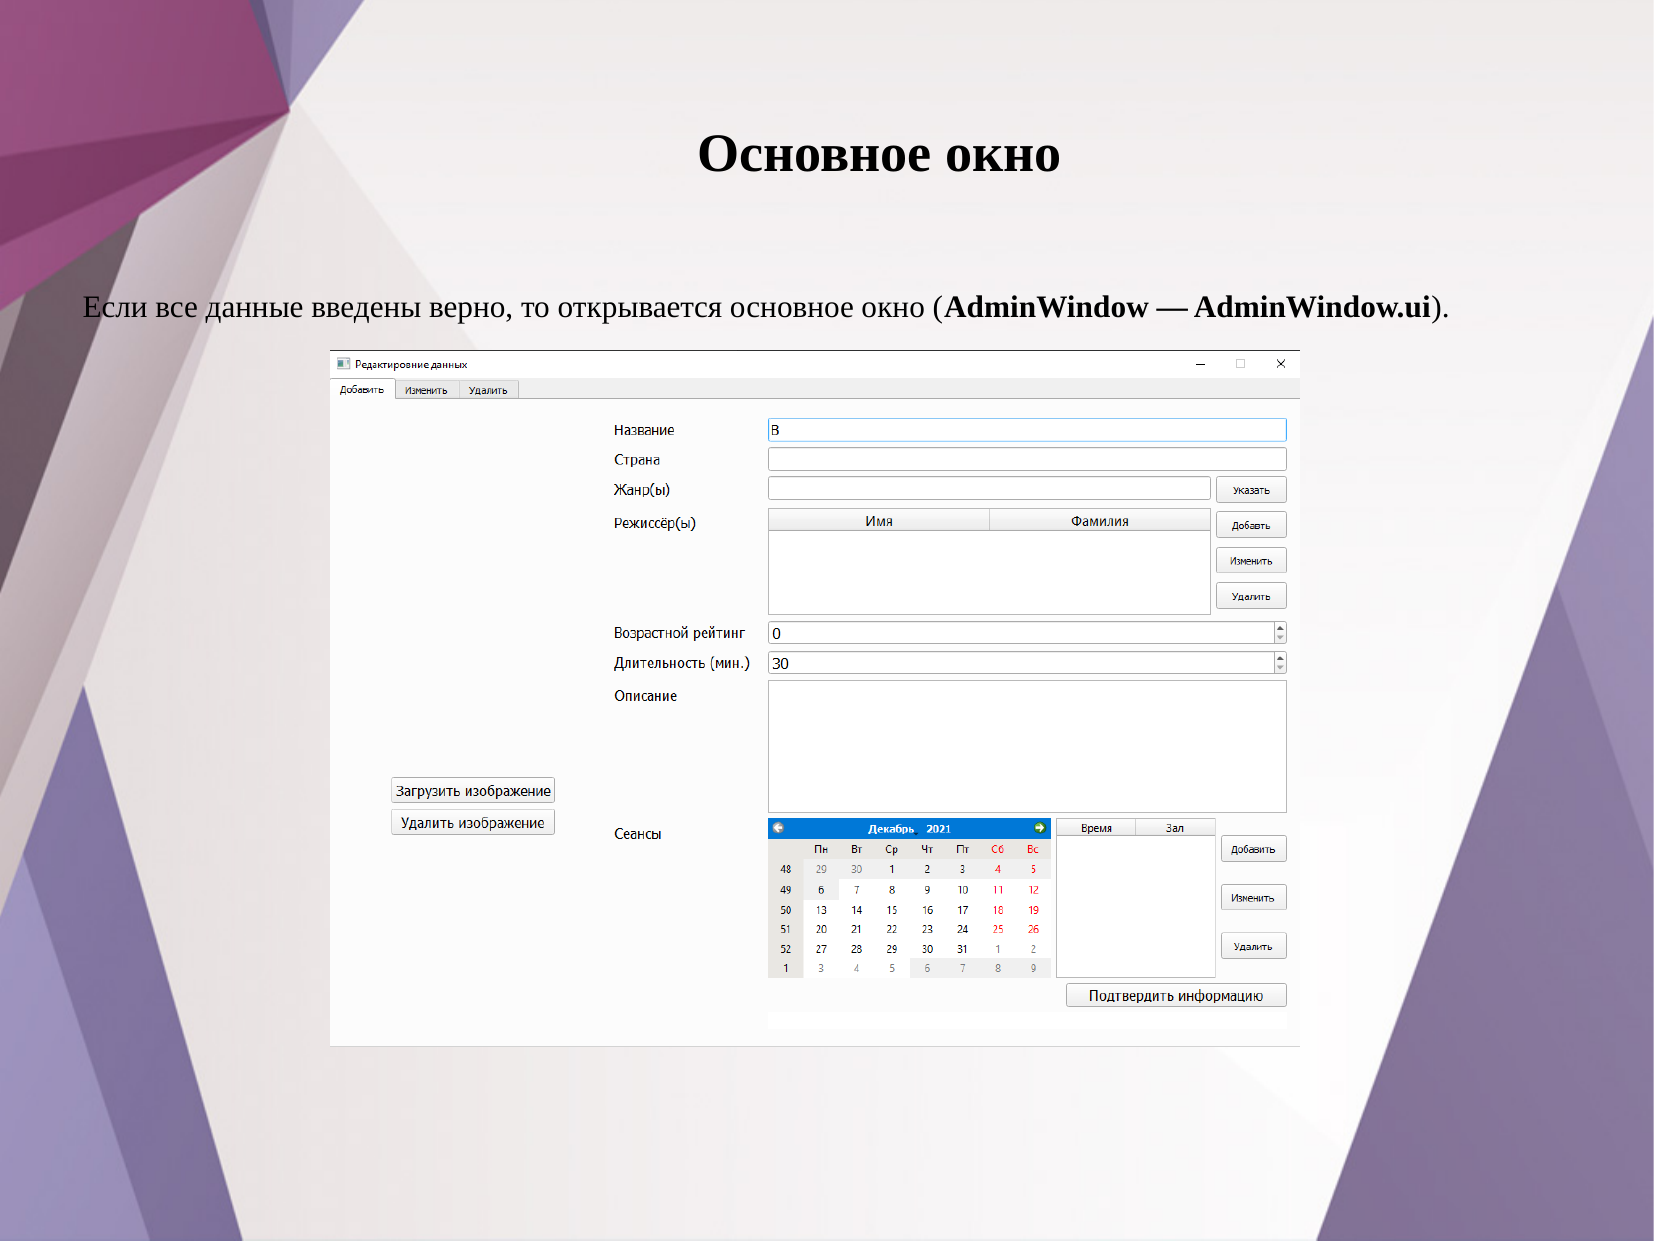

# Основное окно
Если все данные введены верно, то открывается основное окно (AdminWindow — AdminWindow.ui).